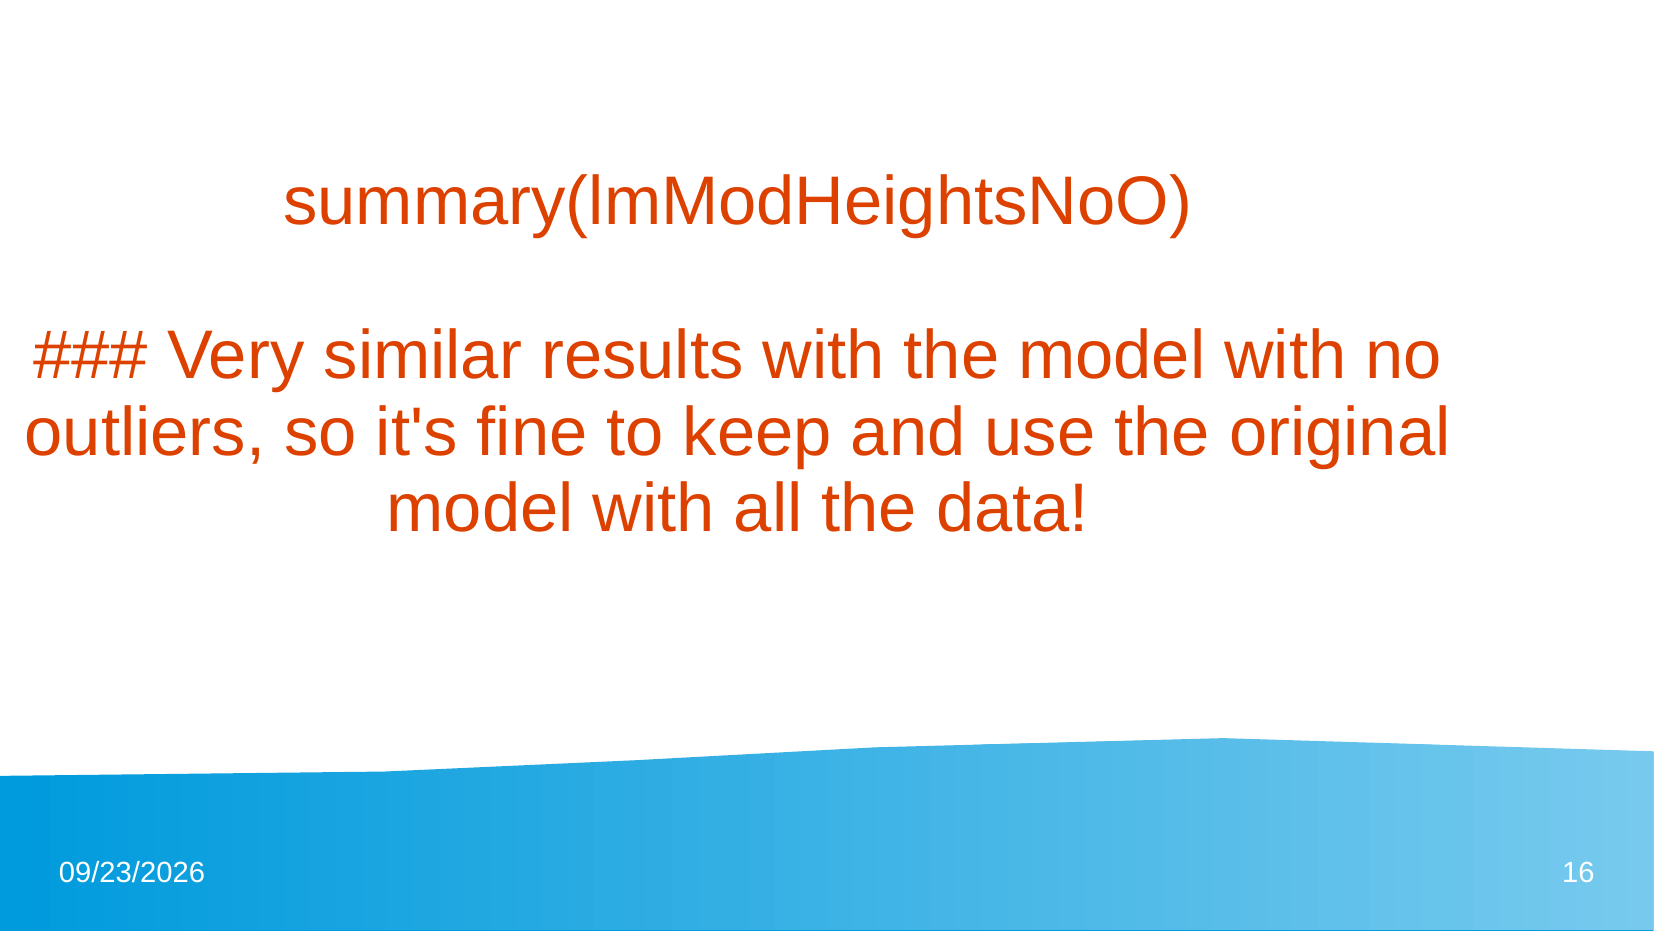

# summary(lmModHeightsNoO) ### Very similar results with the model with no outliers, so it's fine to keep and use the original model with all the data!